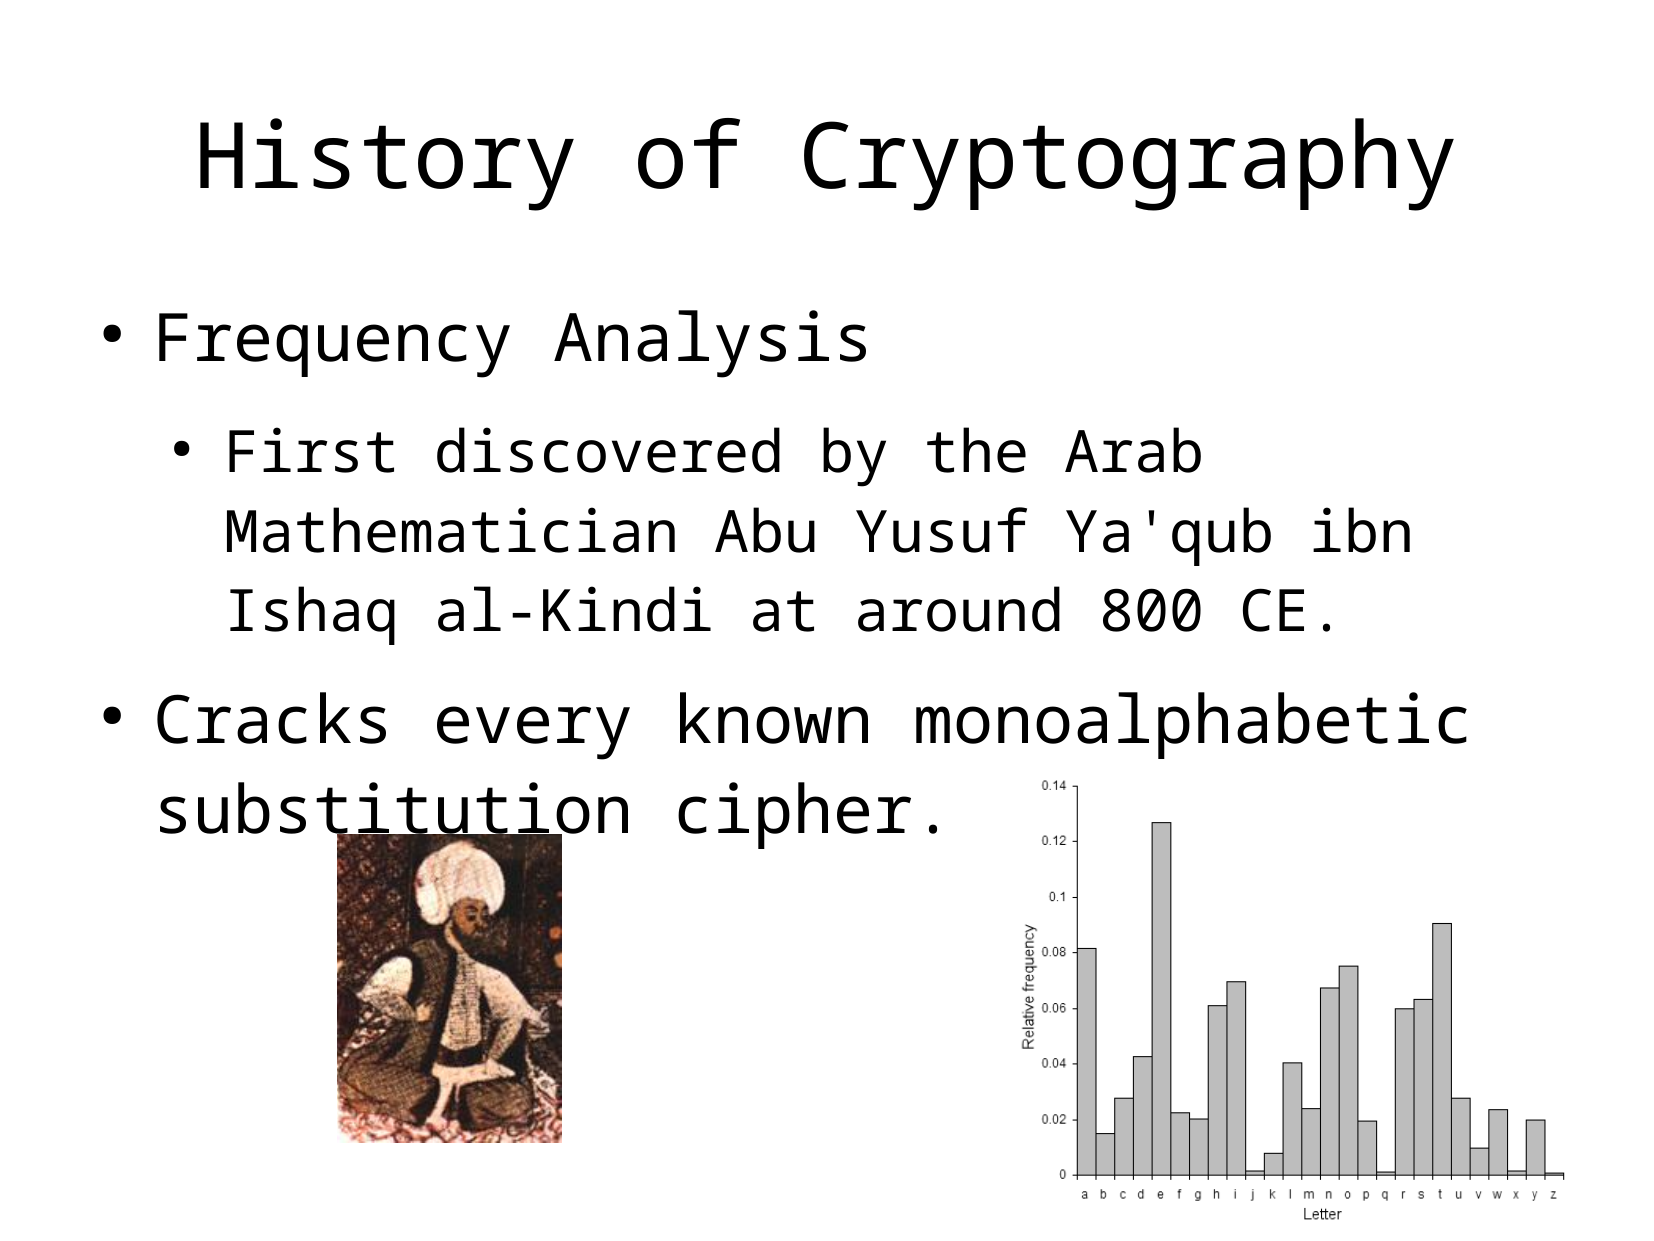

# History of Cryptography
Frequency Analysis
First discovered by the Arab Mathematician Abu Yusuf Ya'qub ibn Ishaq al-Kindi at around 800 CE.
Cracks every known monoalphabetic substitution cipher.